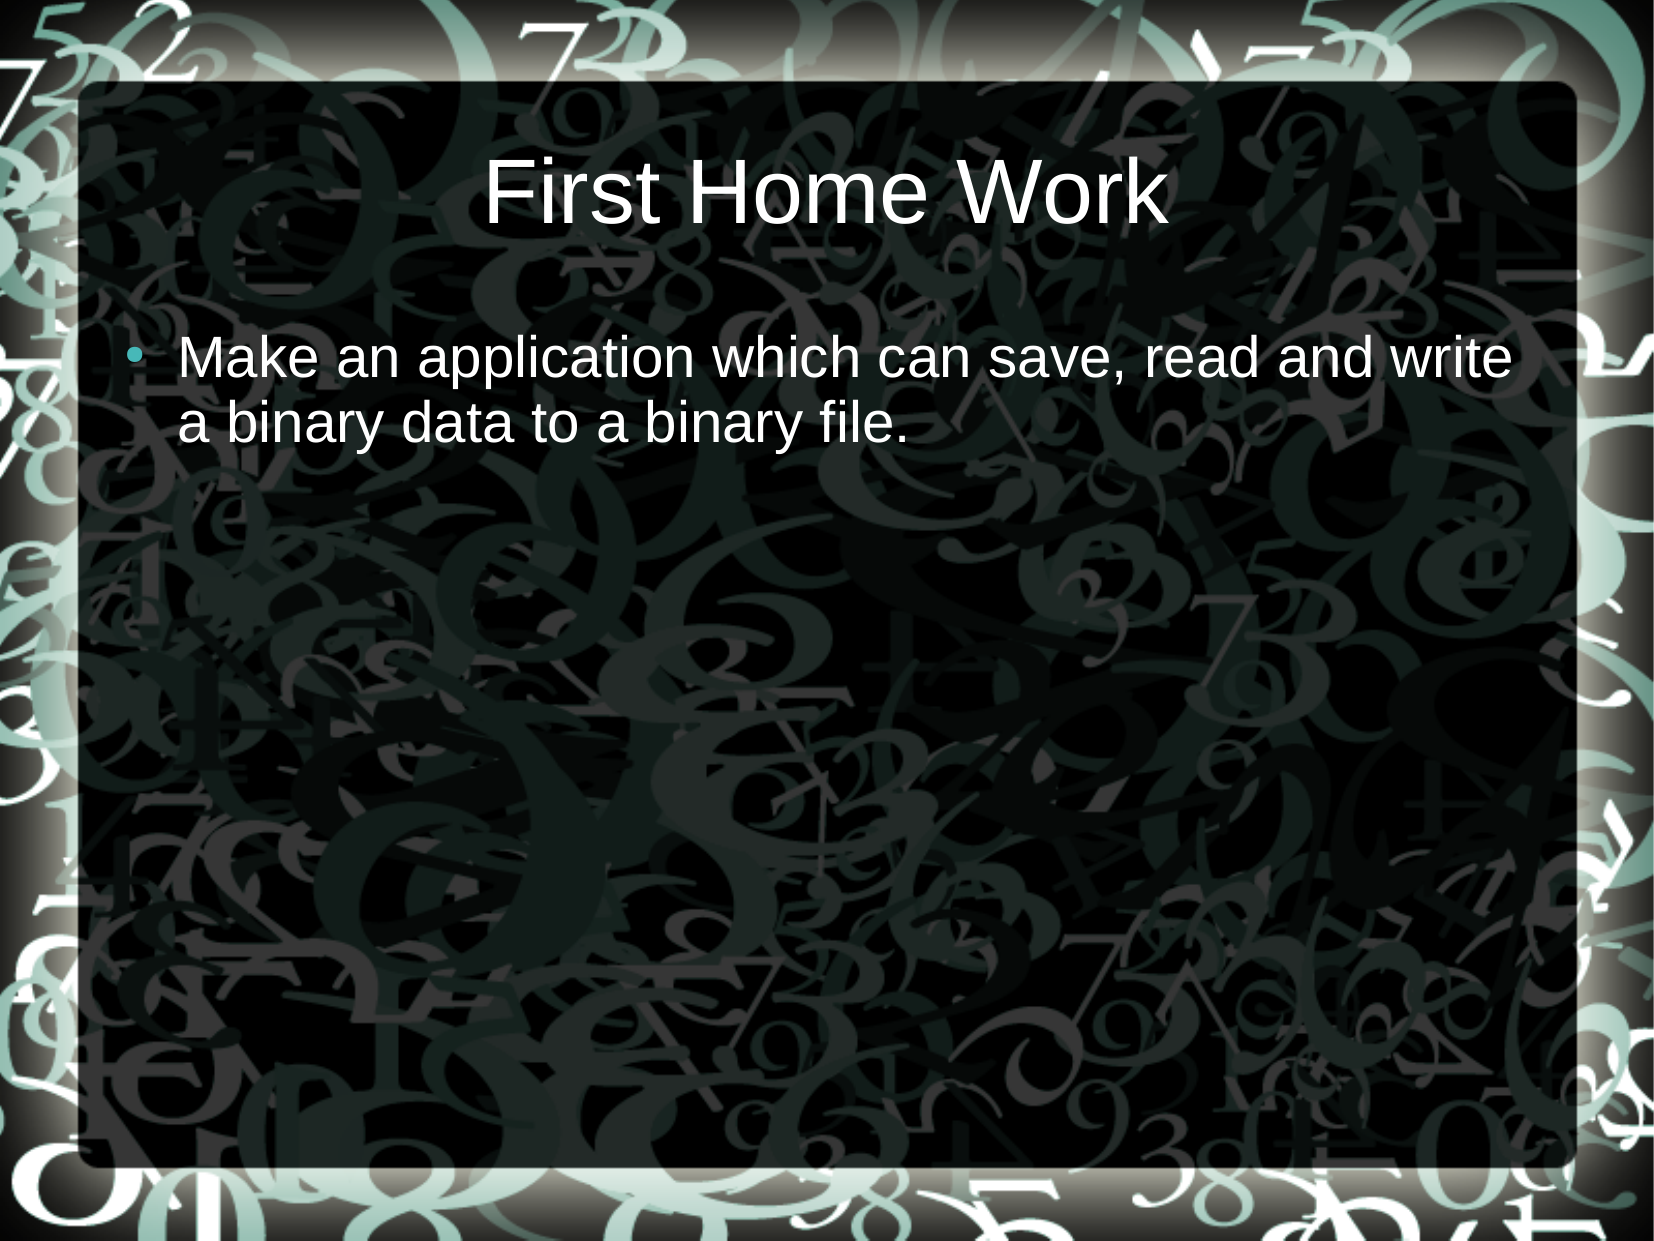

# First Home Work
Make an application which can save, read and write a binary data to a binary file.